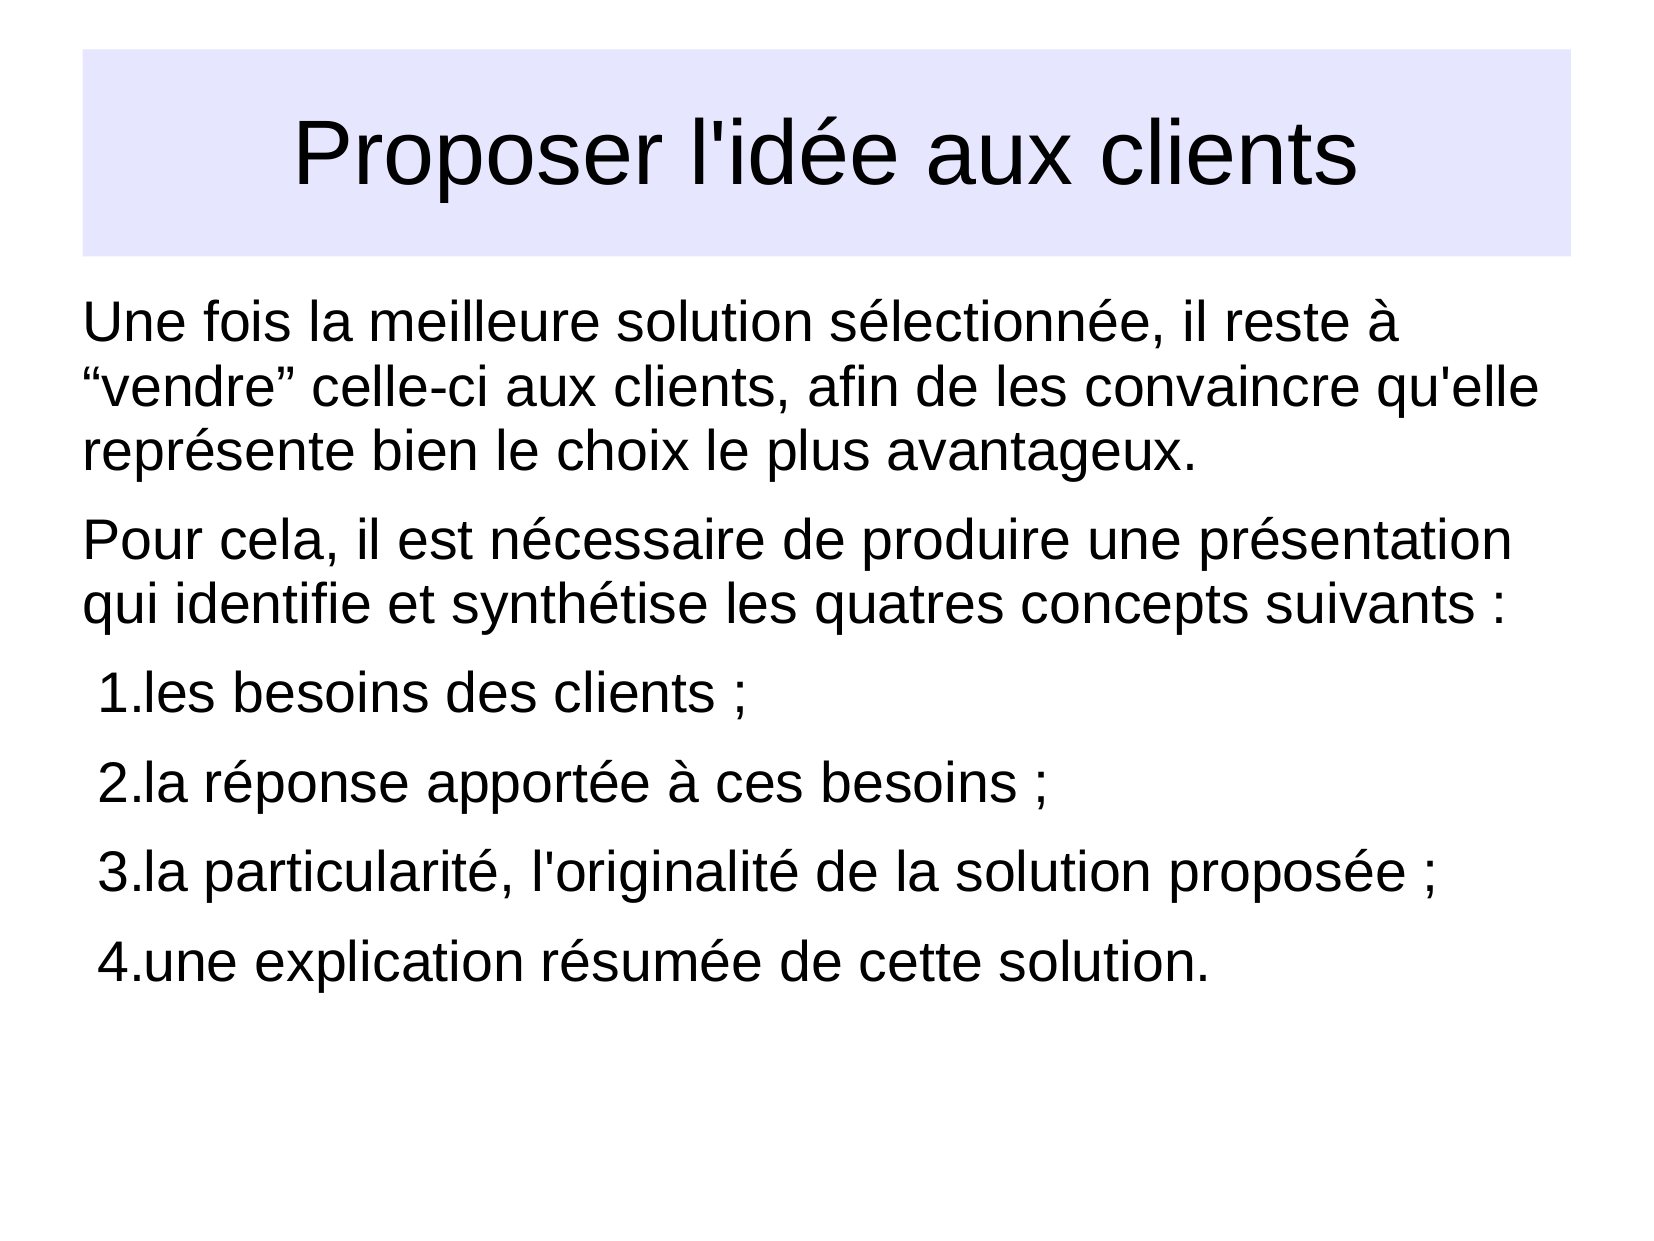

# Proposer l'idée aux clients
Une fois la meilleure solution sélectionnée, il reste à “vendre” celle-ci aux clients, afin de les convaincre qu'elle représente bien le choix le plus avantageux.
Pour cela, il est nécessaire de produire une présentation qui identifie et synthétise les quatres concepts suivants :
les besoins des clients ;
la réponse apportée à ces besoins ;
la particularité, l'originalité de la solution proposée ;
une explication résumée de cette solution.